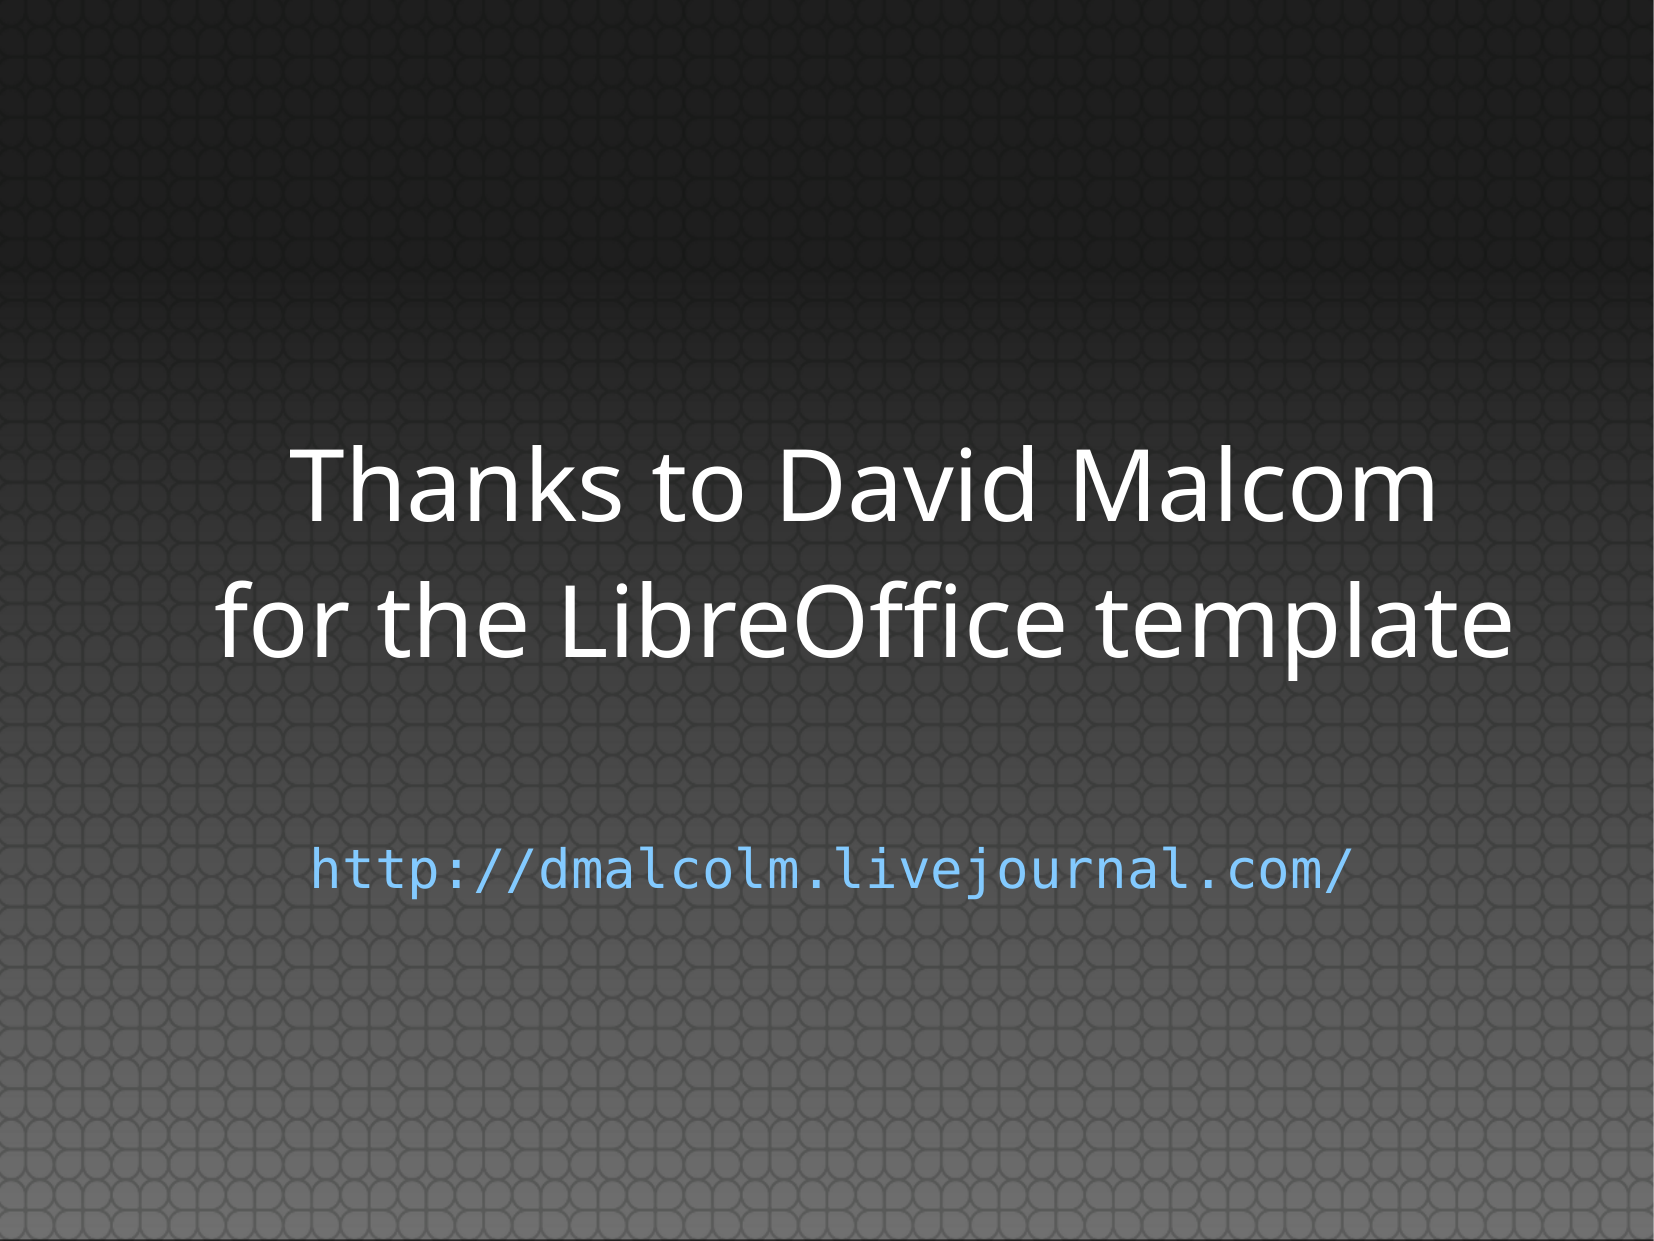

# Thanks to David Malcom for the LibreOffice template
http://dmalcolm.livejournal.com/